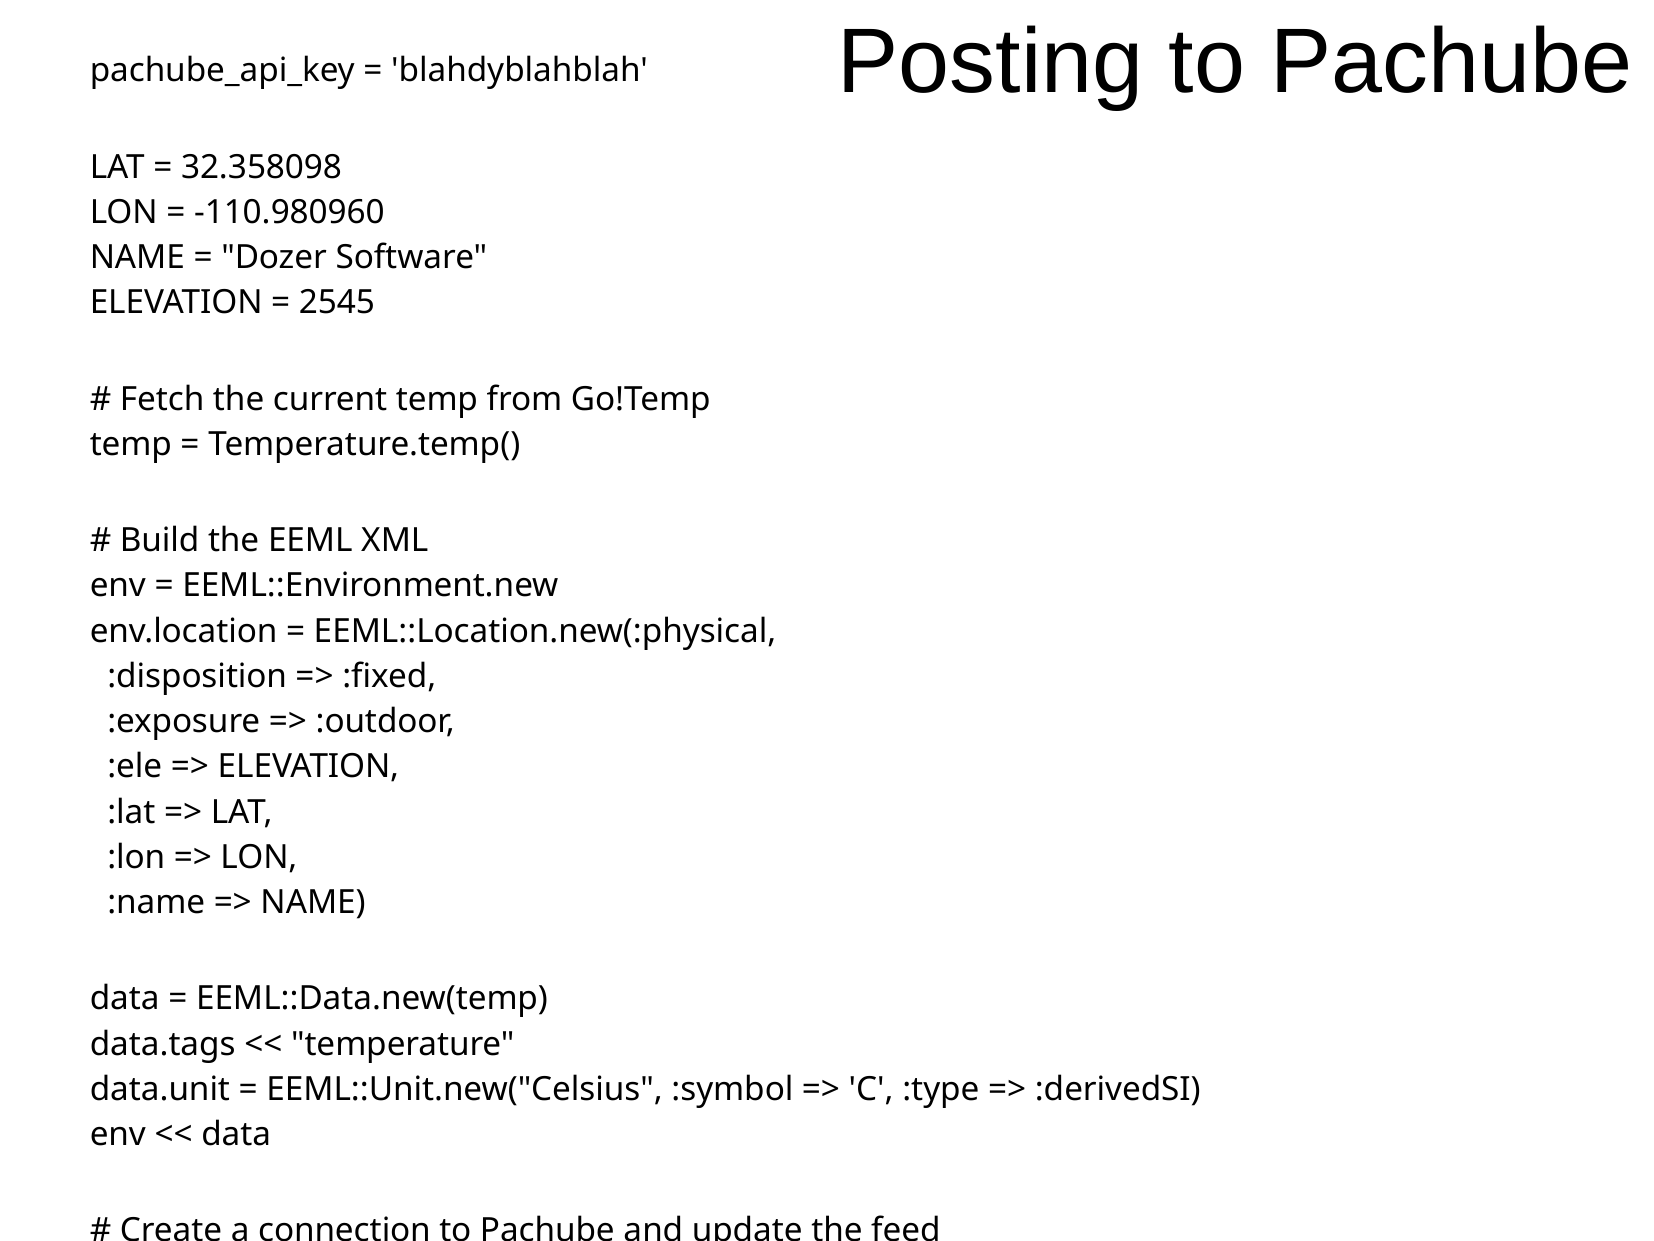

# Posting to Pachube
pachube_api_key = 'blahdyblahblah'
LAT = 32.358098
LON = -110.980960
NAME = "Dozer Software"
ELEVATION = 2545
# Fetch the current temp from Go!Temp
temp = Temperature.temp()
# Build the EEML XML
env = EEML::Environment.new
env.location = EEML::Location.new(:physical,
 :disposition => :fixed,
 :exposure => :outdoor,
 :ele => ELEVATION,
 :lat => LAT,
 :lon => LON,
 :name => NAME)
data = EEML::Data.new(temp)
data.tags << "temperature"
data.unit = EEML::Unit.new("Celsius", :symbol => 'C', :type => :derivedSI)
env << data
# Create a connection to Pachube and update the feed
pach = Pachube.new(pachube_api_key)
resp = pach.update("/4077.xml", env.to_eeml)